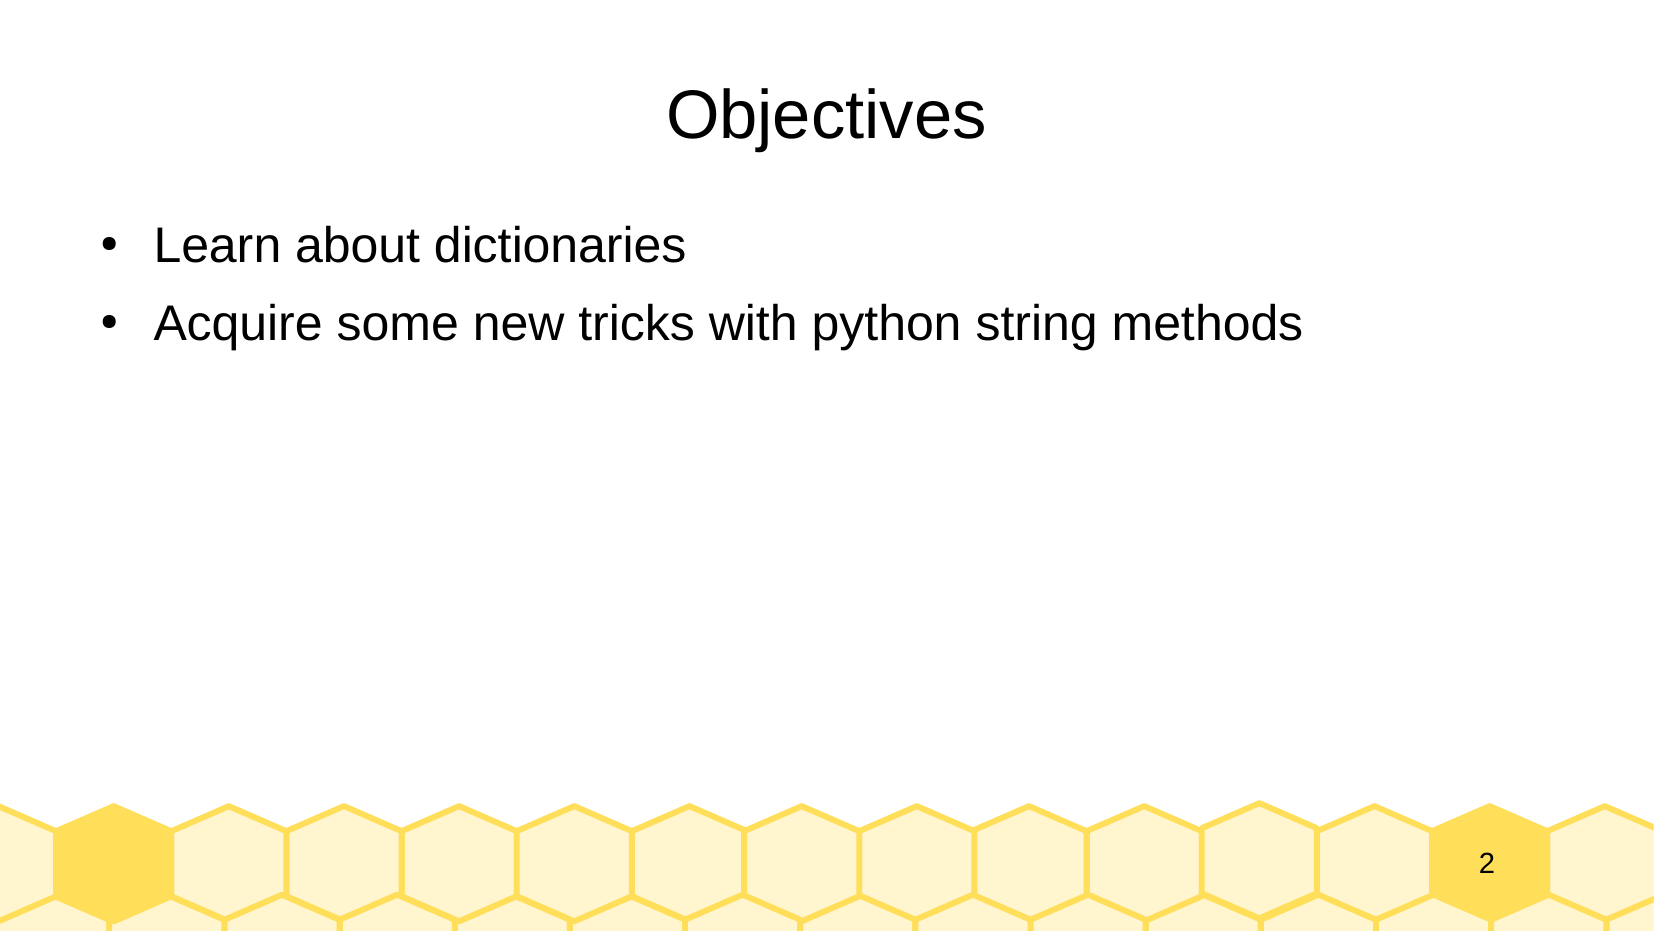

# Objectives
Learn about dictionaries
Acquire some new tricks with python string methods